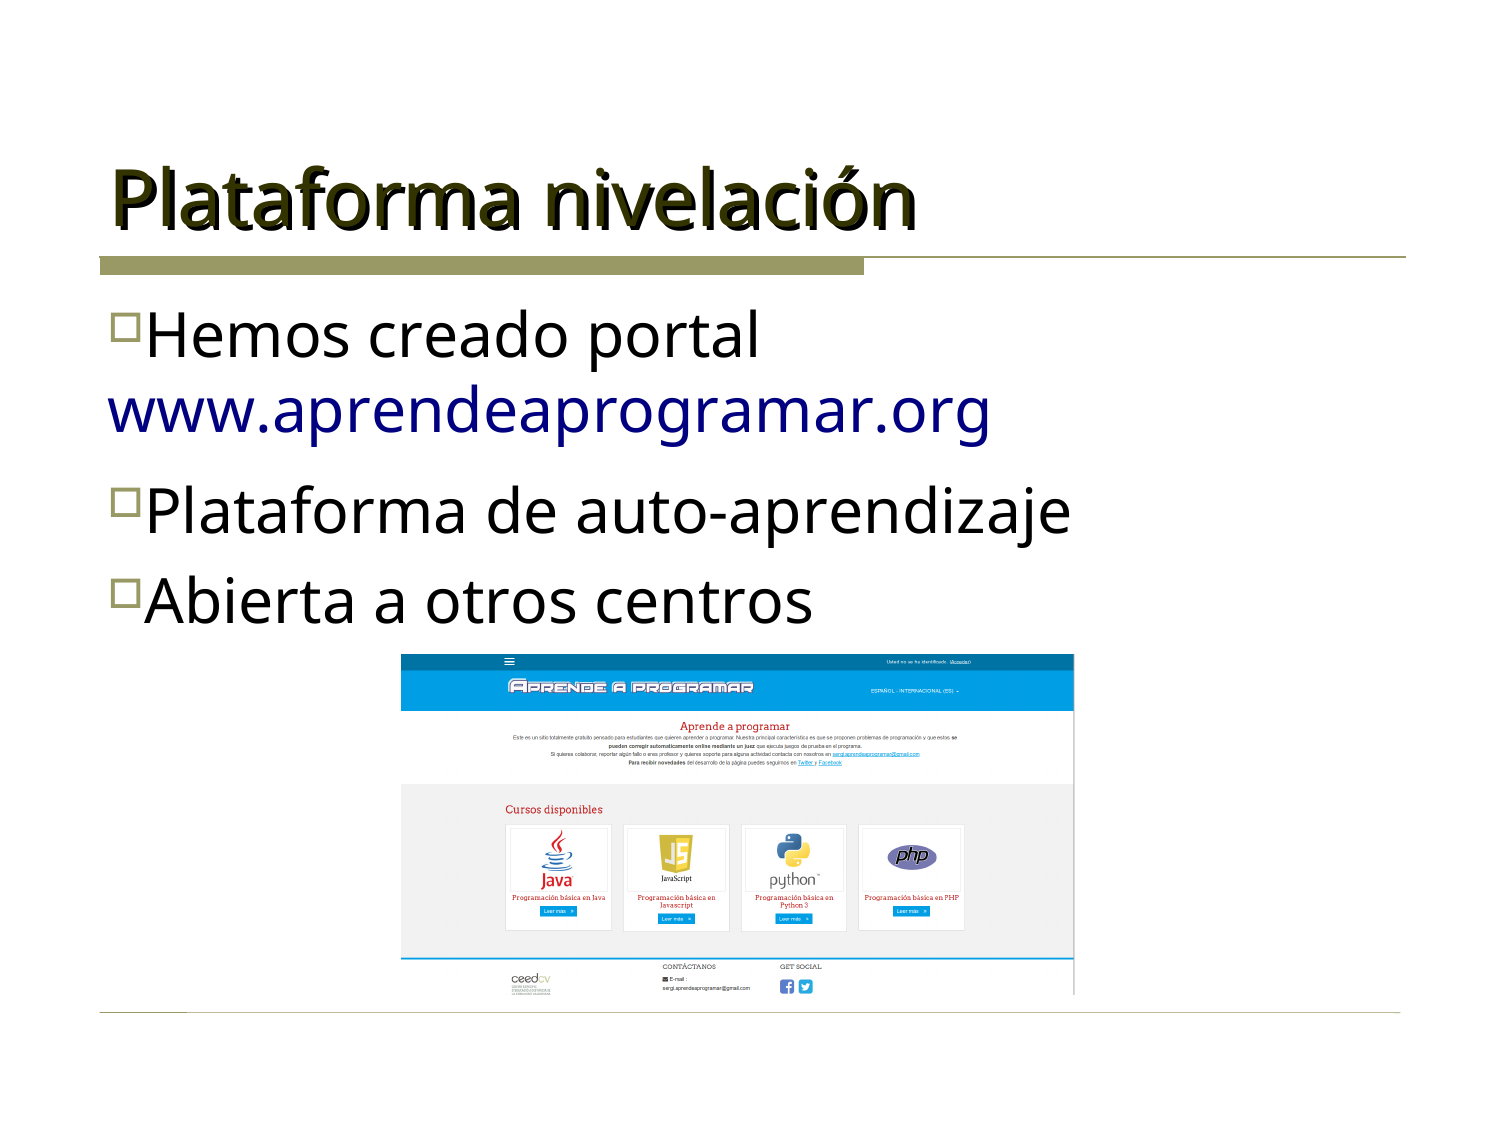

# Plataforma nivelación
Hemos creado portal www.aprendeaprogramar.org
Plataforma de auto-aprendizaje
Abierta a otros centros